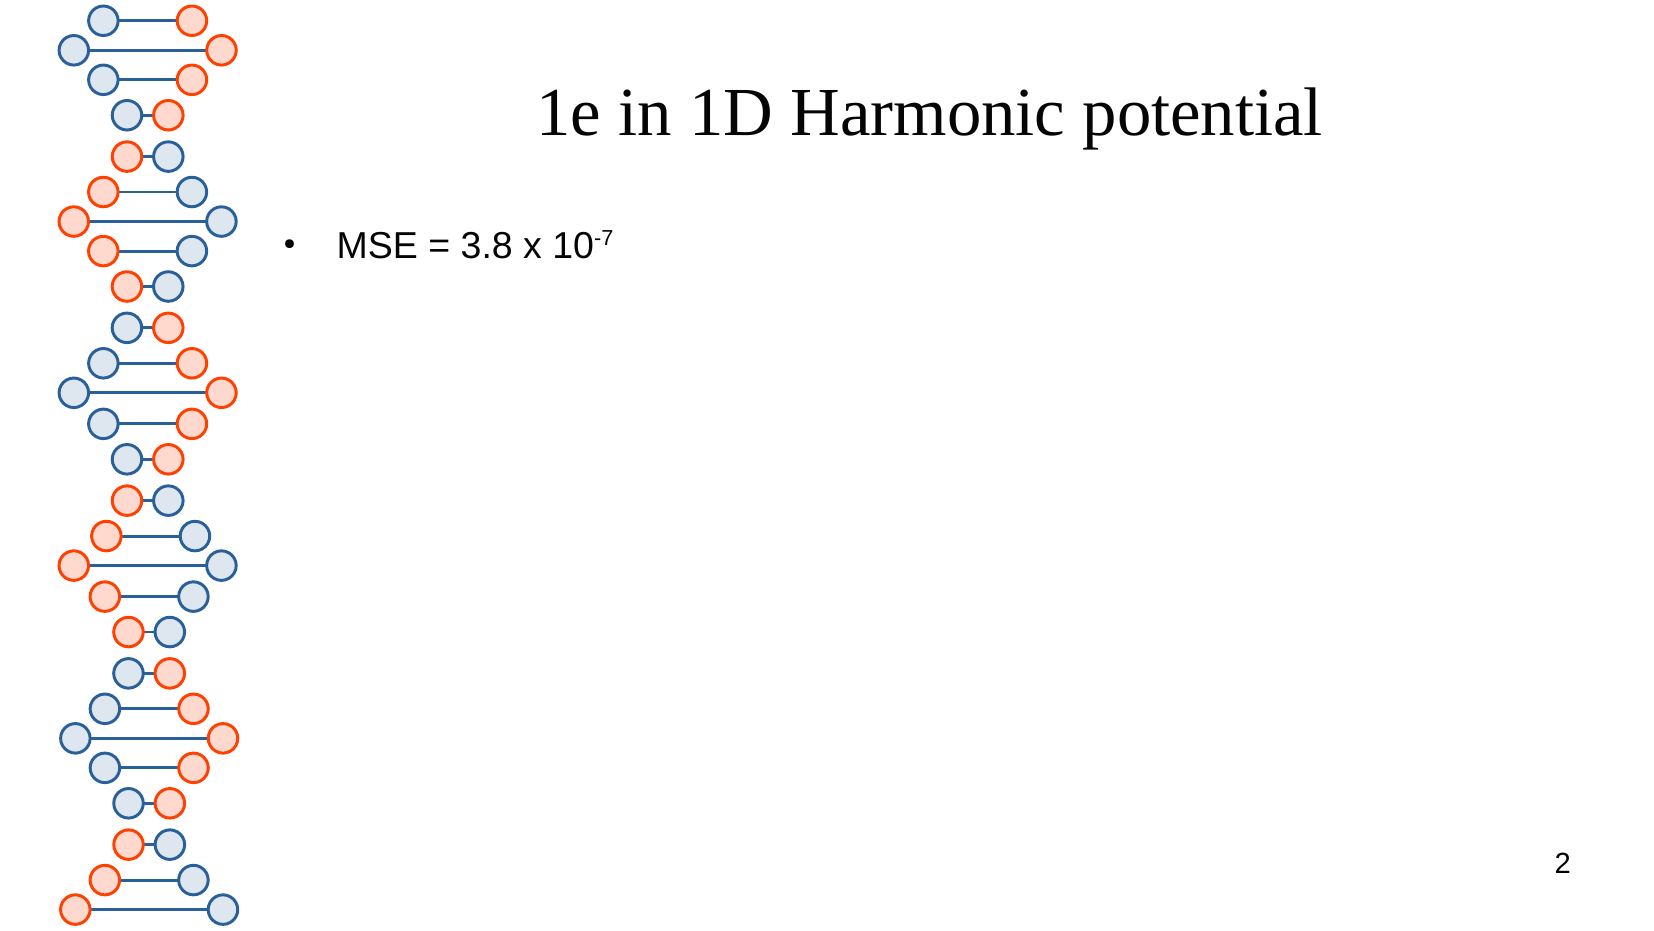

# 1e in 1D Harmonic potential
MSE = 3.8 x 10-7
2